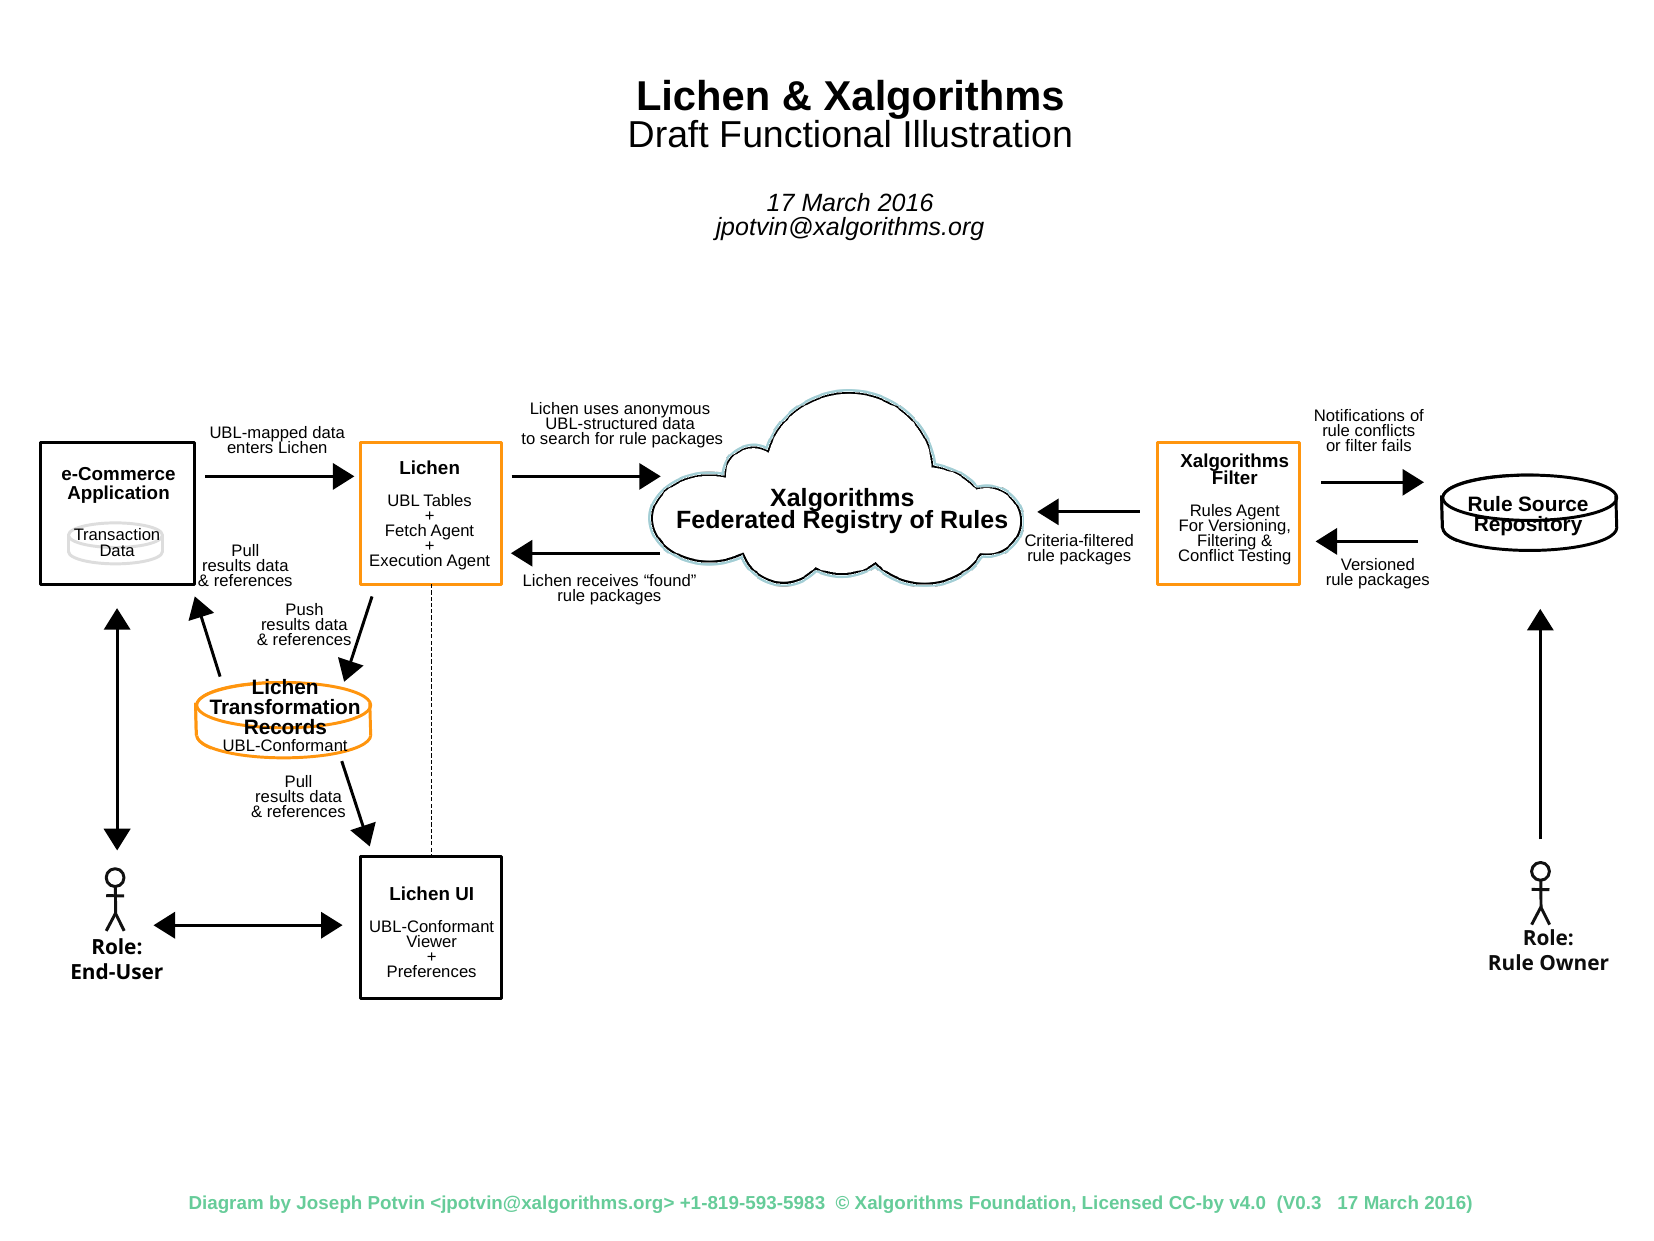

Lichen & Xalgorithms
Draft Functional Illustration
17 March 2016
jpotvin@xalgorithms.org
Xalgorithms
Federated Registry of Rules
Lichen uses anonymous
UBL-structured data
 to search for rule packages
Notifications of
rule conflicts
or filter fails
UBL-mapped data
enters Lichen
Xalgorithms
Filter
Rules Agent
For Versioning,
Filtering &
Conflict Testing
Lichen
UBL Tables
+
Fetch Agent
+
Execution Agent
e-Commerce
Application
Rule Source
Repository
Transaction
Data
Criteria-filtered
rule packages
Pull
results data
& references
Versioned
rule packages
Lichen receives “found”
rule packages
Push
results data
& references
Lichen
Transformation Records
UBL-Conformant
Pull
results data
& references
Lichen UI
UBL-Conformant
Viewer
+
Preferences
Role:
Rule Owner
Role:
End-User
Diagram by Joseph Potvin <jpotvin@xalgorithms.org> +1-819-593-5983 © Xalgorithms Foundation, Licensed CC-by v4.0 (V0.3 17 March 2016)